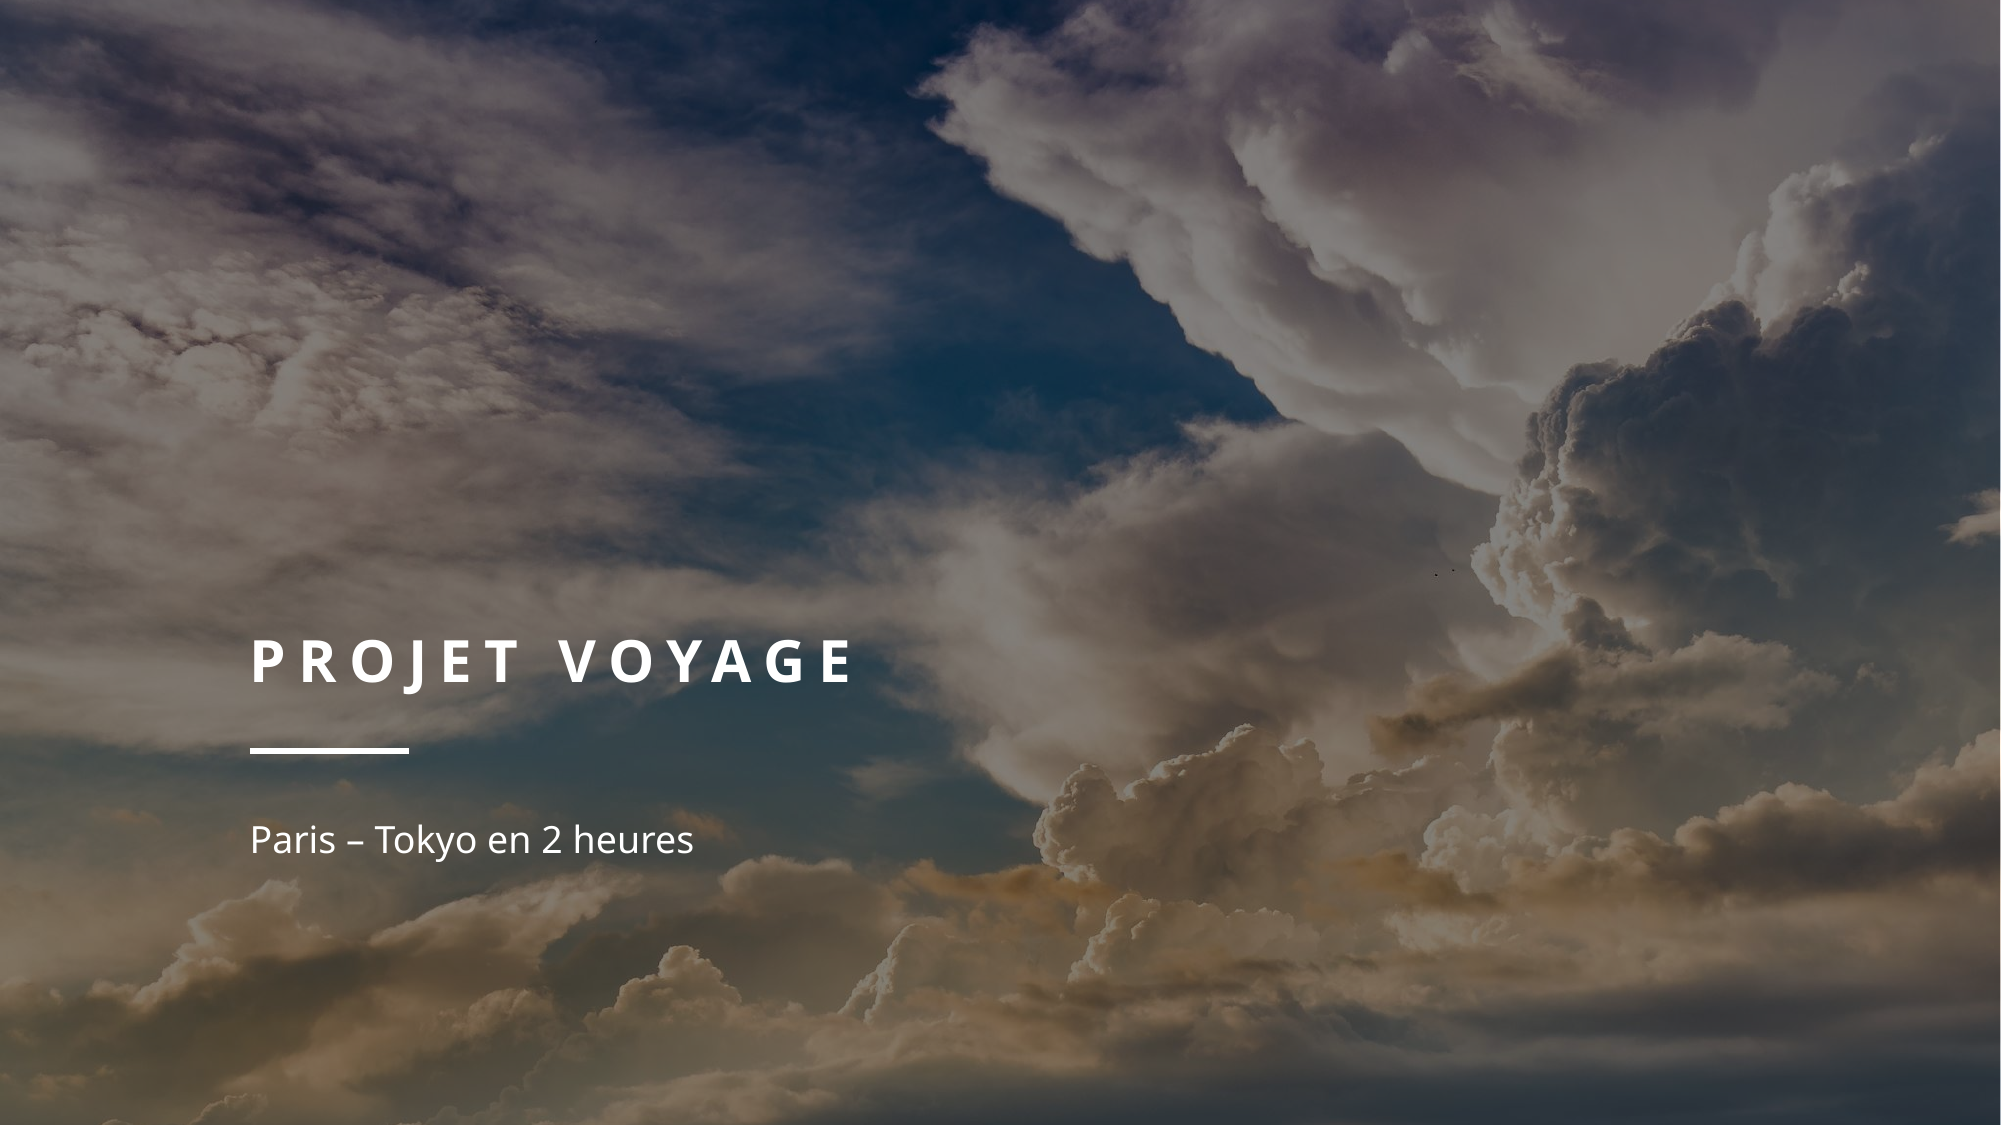

# Projet voyage
Paris – Tokyo en 2 heures